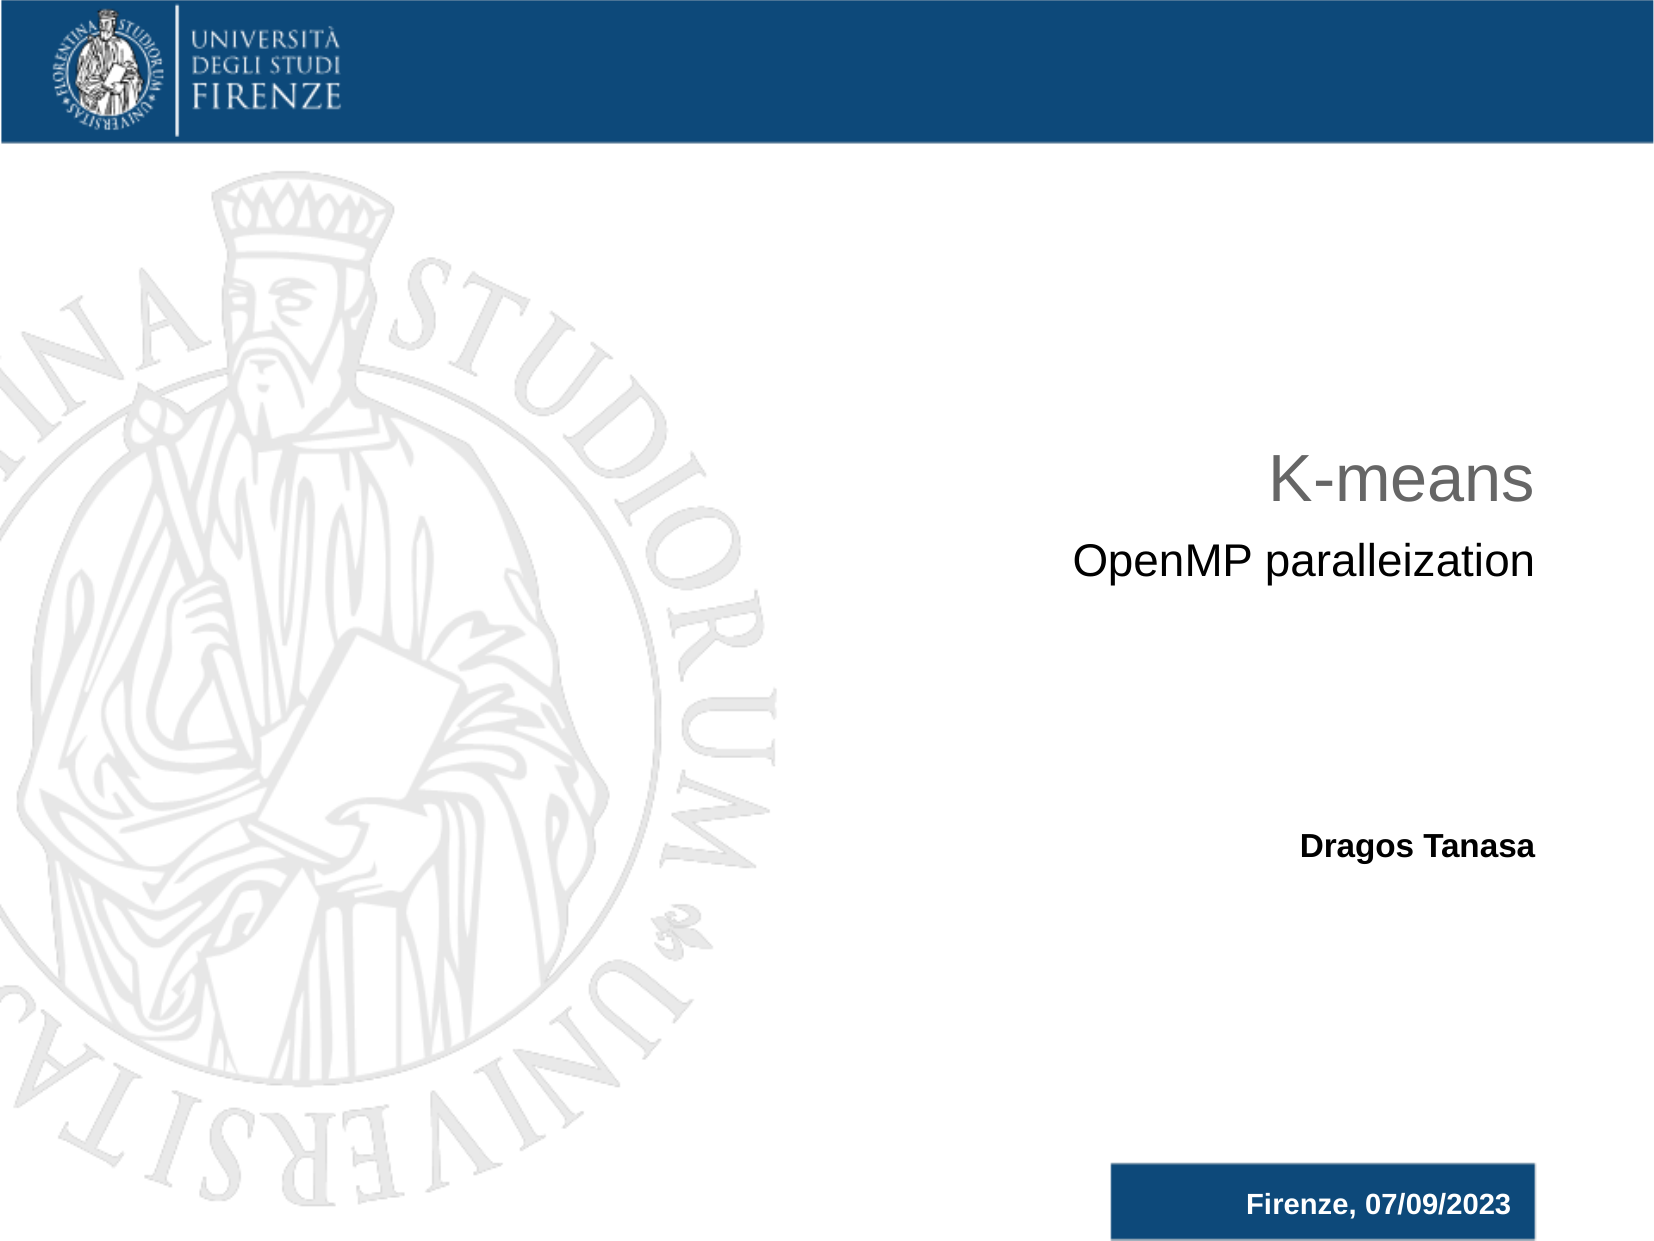

# K-means
OpenMP paralleization
Dragos Tanasa
Firenze, 07/09/2023